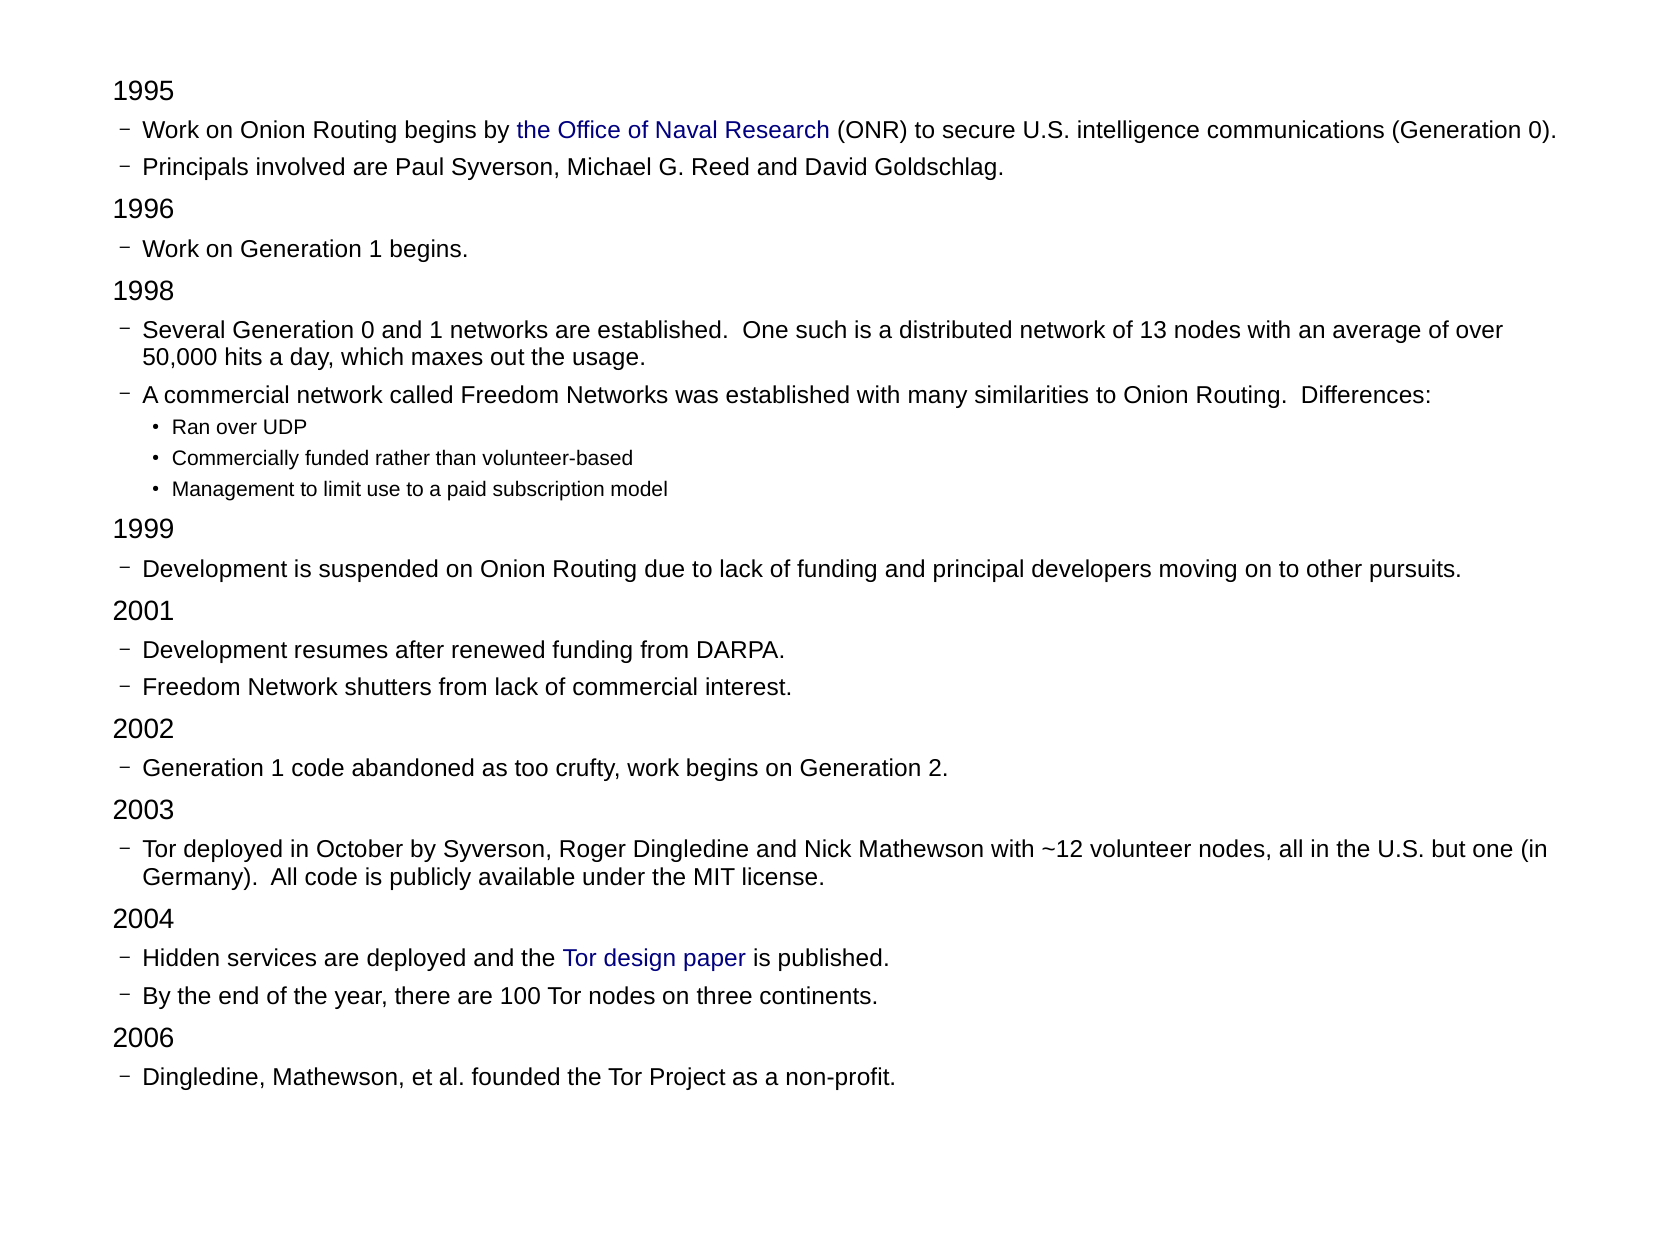

# 1995
Work on Onion Routing begins by the Office of Naval Research (ONR) to secure U.S. intelligence communications (Generation 0).
Principals involved are Paul Syverson, Michael G. Reed and David Goldschlag.
1996
Work on Generation 1 begins.
1998
Several Generation 0 and 1 networks are established. One such is a distributed network of 13 nodes with an average of over 50,000 hits a day, which maxes out the usage.
A commercial network called Freedom Networks was established with many similarities to Onion Routing. Differences:
Ran over UDP
Commercially funded rather than volunteer-based
Management to limit use to a paid subscription model
1999
Development is suspended on Onion Routing due to lack of funding and principal developers moving on to other pursuits.
2001
Development resumes after renewed funding from DARPA.
Freedom Network shutters from lack of commercial interest.
2002
Generation 1 code abandoned as too crufty, work begins on Generation 2.
2003
Tor deployed in October by Syverson, Roger Dingledine and Nick Mathewson with ~12 volunteer nodes, all in the U.S. but one (in Germany). All code is publicly available under the MIT license.
2004
Hidden services are deployed and the Tor design paper is published.
By the end of the year, there are 100 Tor nodes on three continents.
2006
Dingledine, Mathewson, et al. founded the Tor Project as a non-profit.